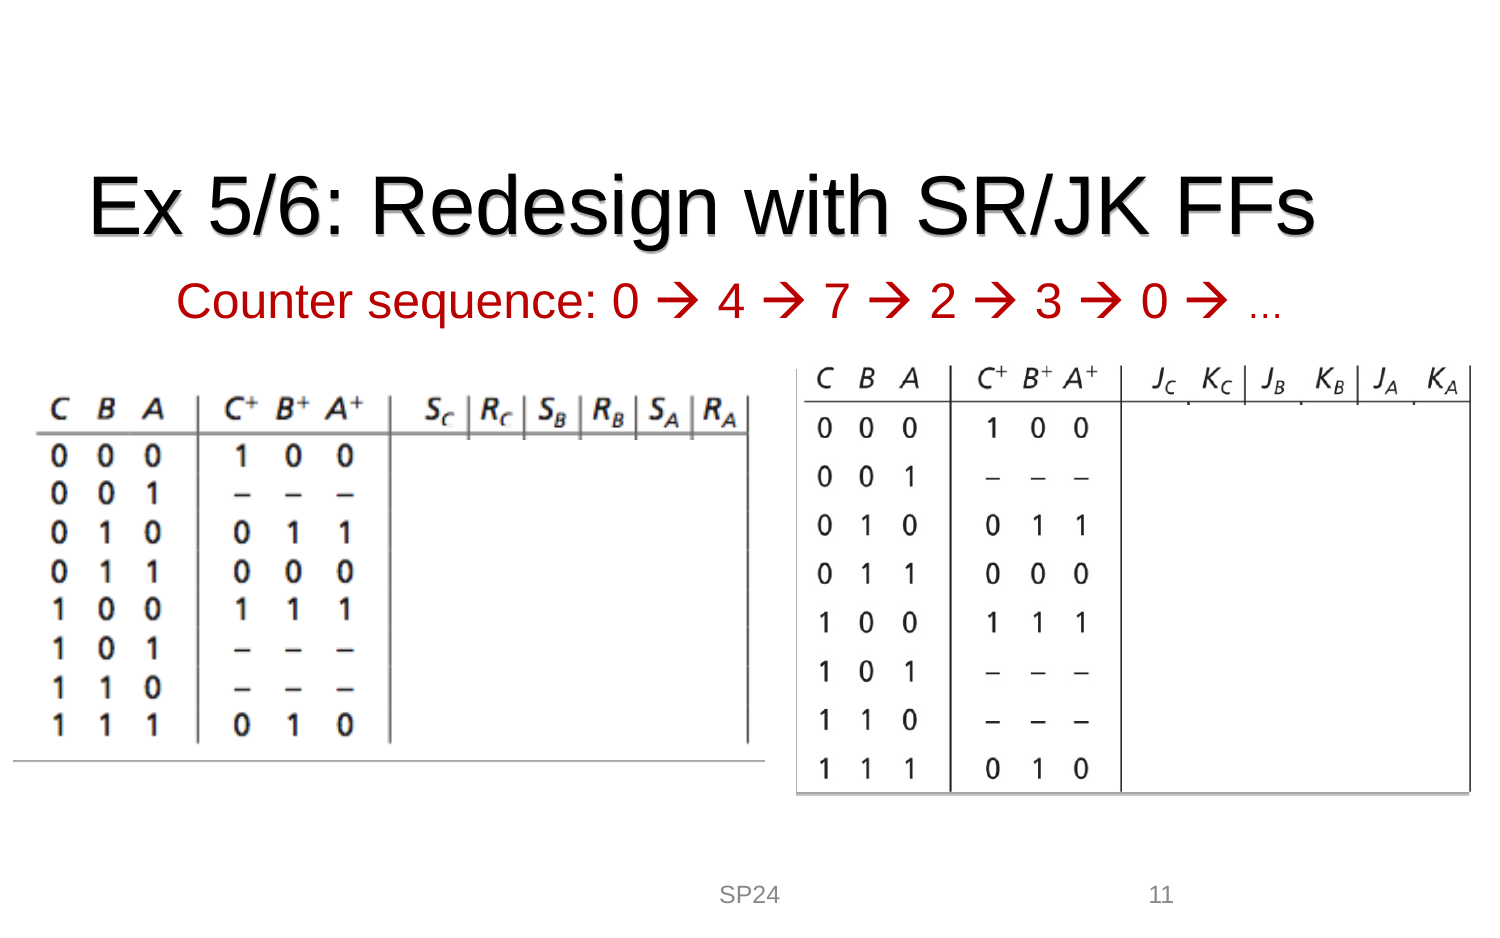

# Ex 5/6: Redesign with SR/JK FFs
Counter sequence: 0  4  7  2  3  0  …
SP24